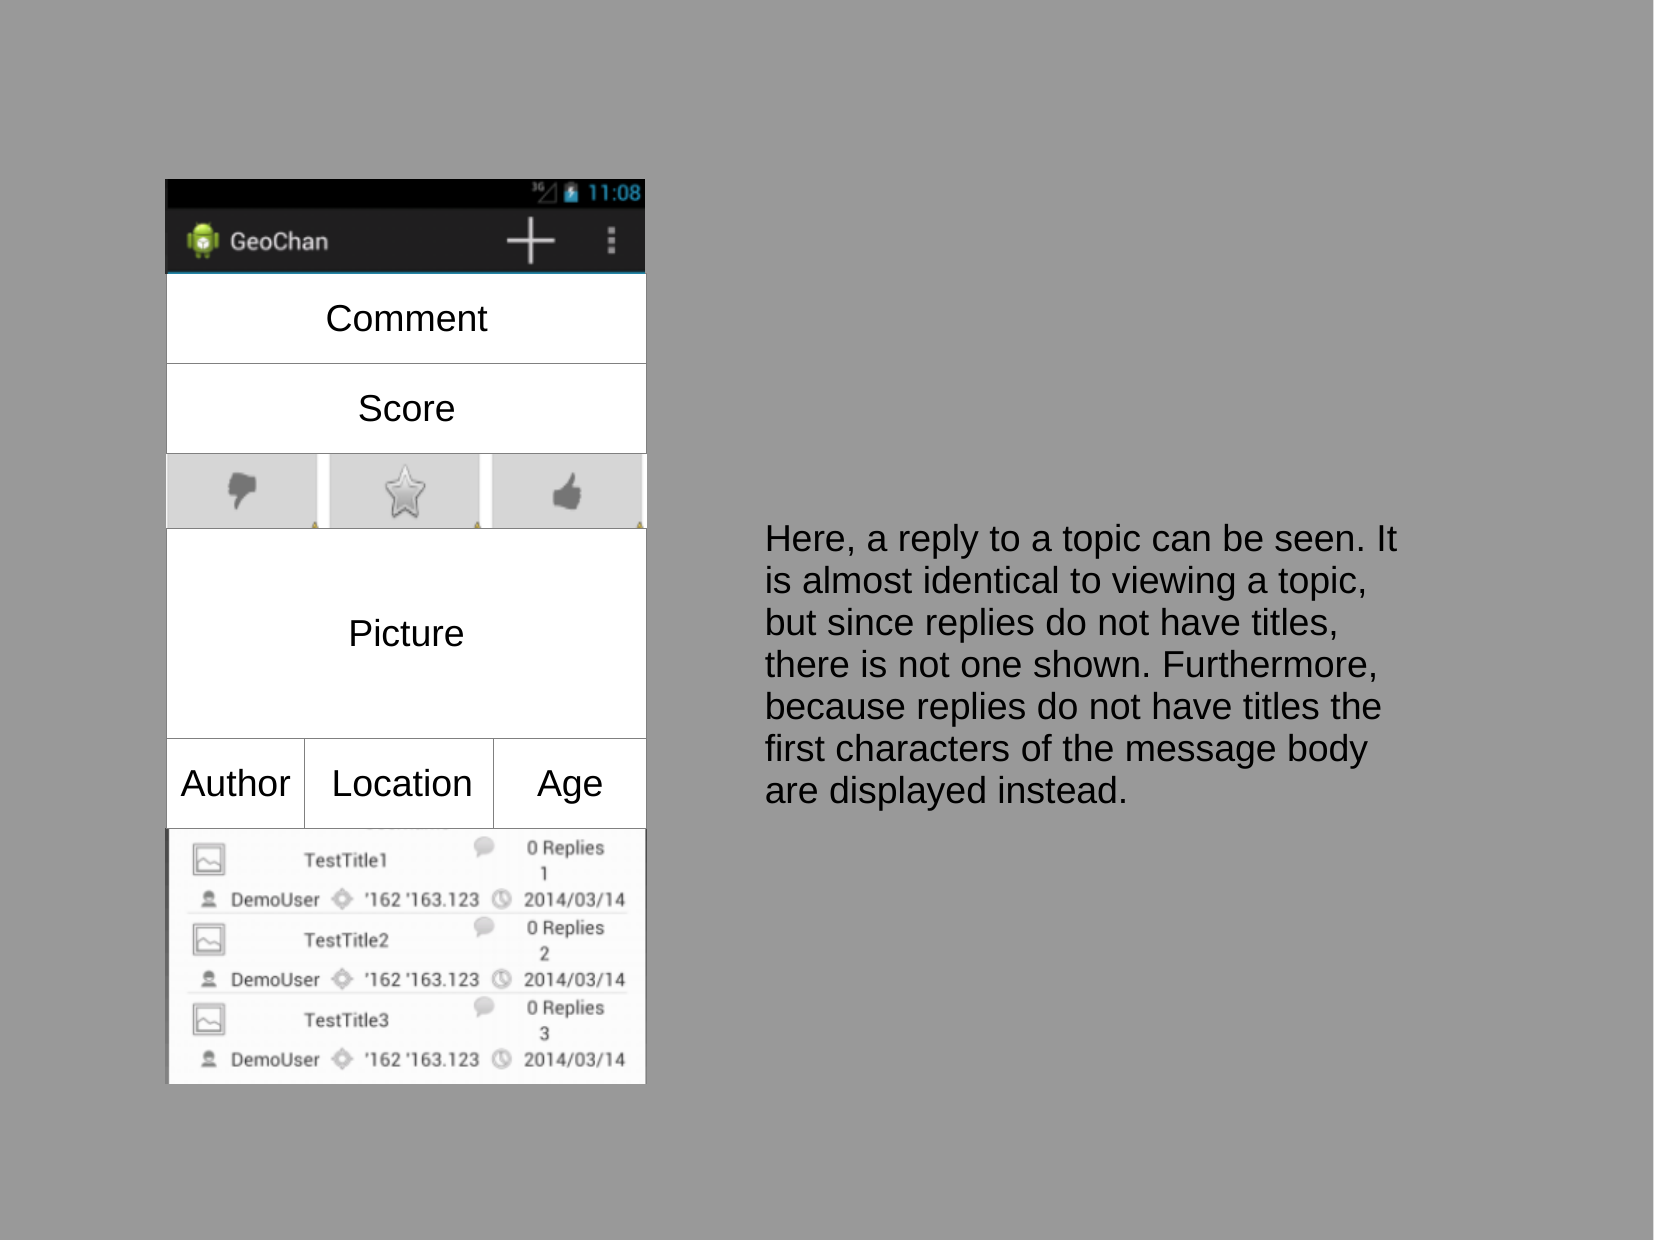

Comment
Score
Here, a reply to a topic can be seen. It is almost identical to viewing a topic, but since replies do not have titles, there is not one shown. Furthermore, because replies do not have titles the first characters of the message body are displayed instead.
Picture
Author
Location
Age